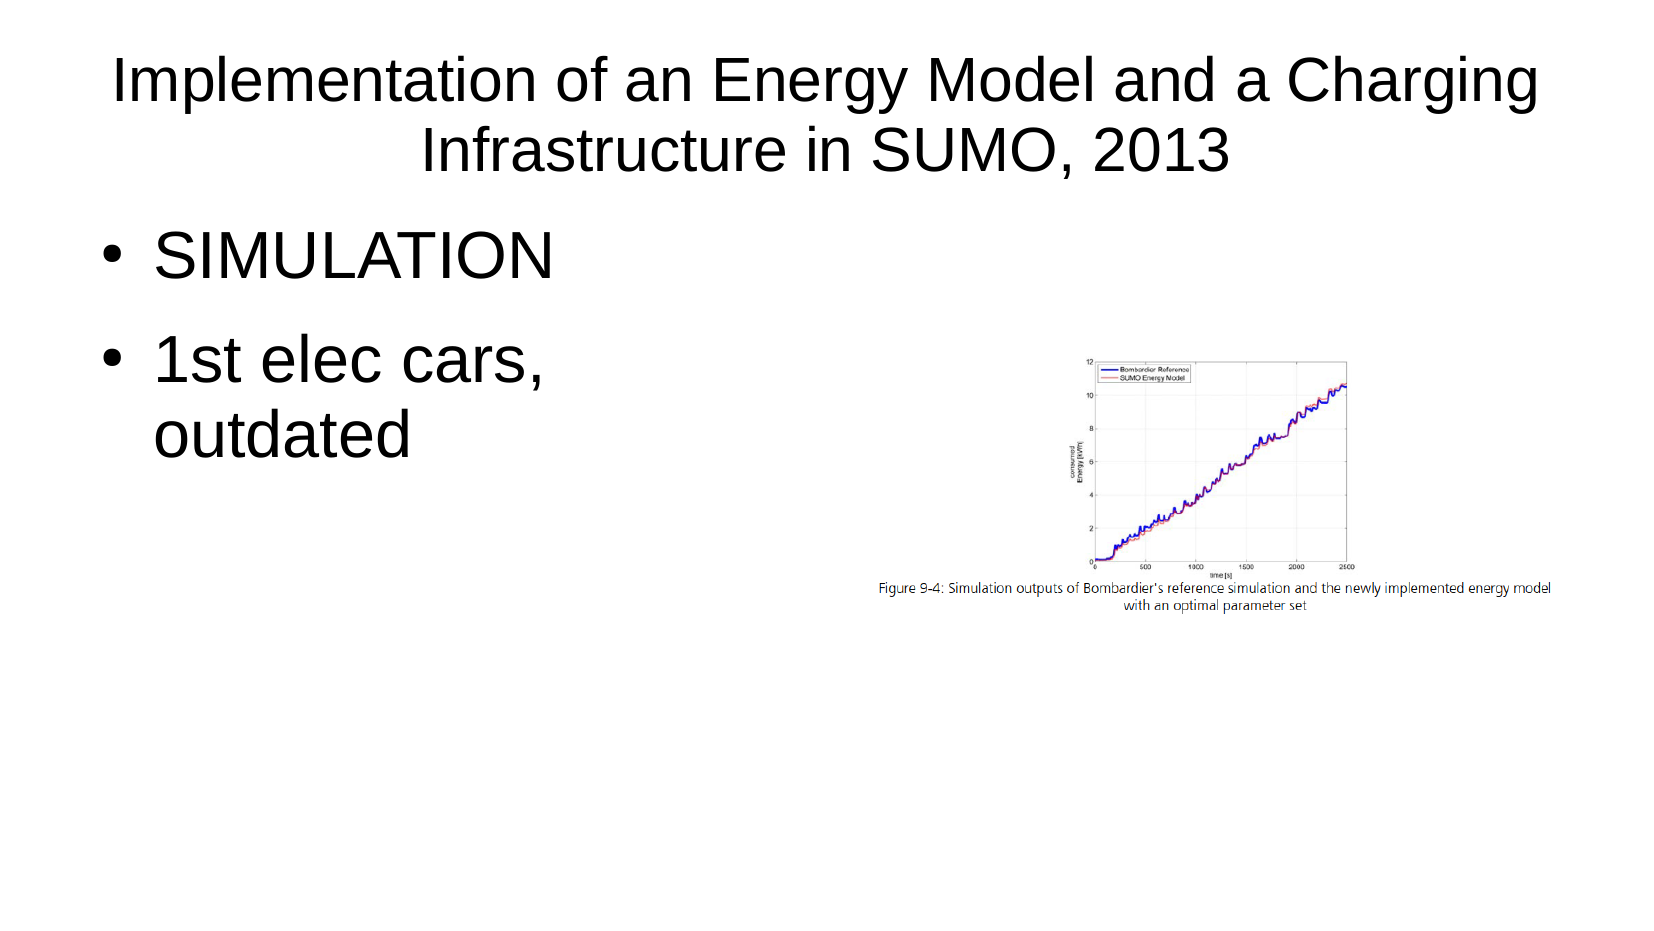

# Implementation of an Energy Model and a Charging Infrastructure in SUMO, 2013
SIMULATION
1st elec cars, outdated